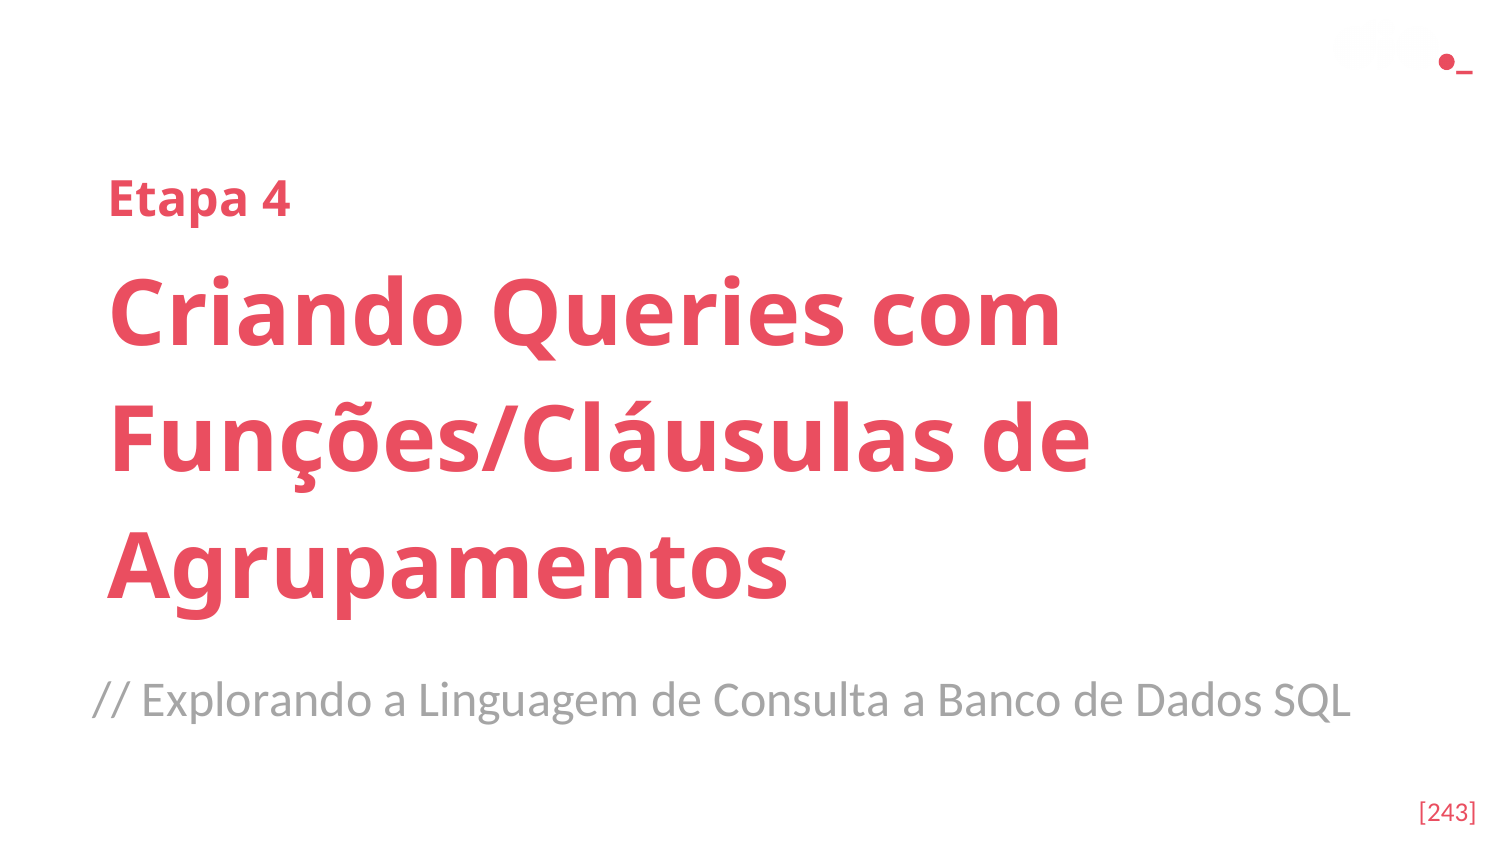

Etapa 4
Criando Queries com Funções/Cláusulas de Agrupamentos
// Explorando a Linguagem de Consulta a Banco de Dados SQL